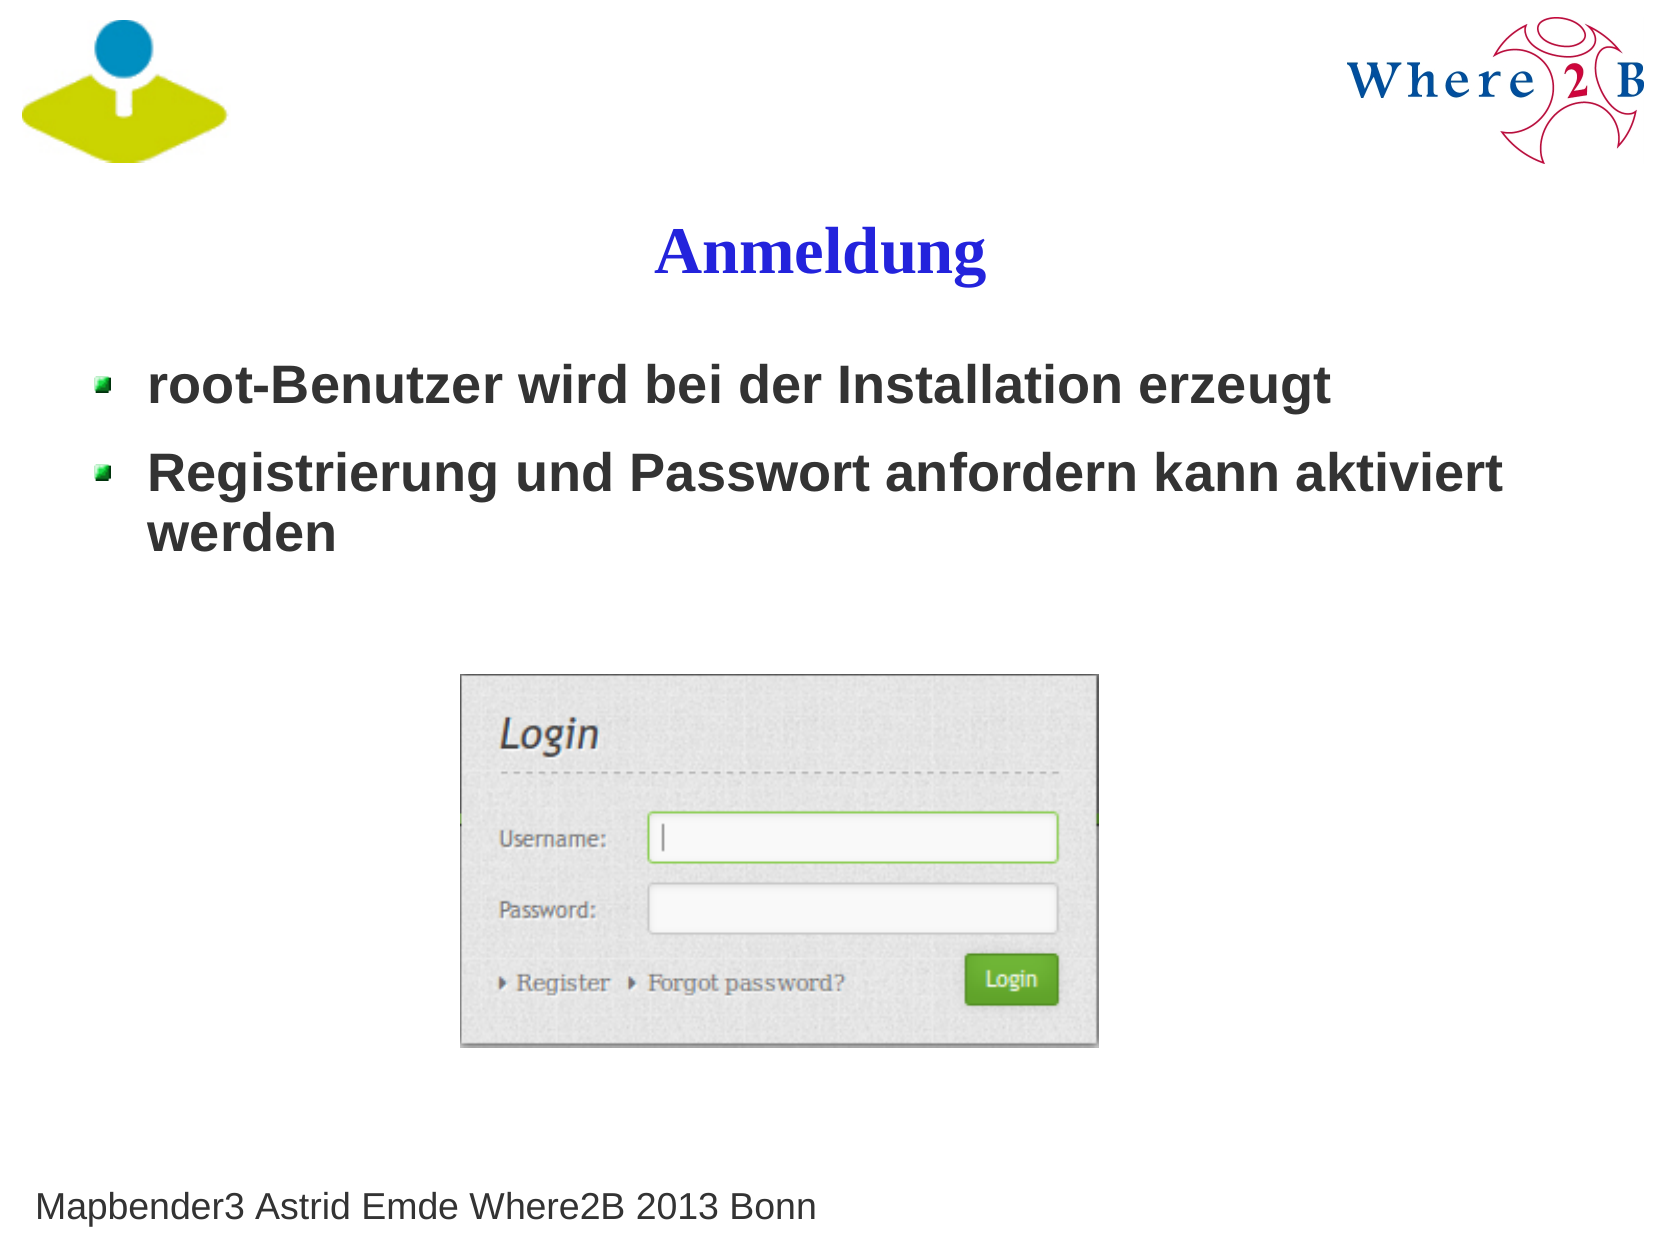

# Anmeldung
root-Benutzer wird bei der Installation erzeugt
Registrierung und Passwort anfordern kann aktiviert werden